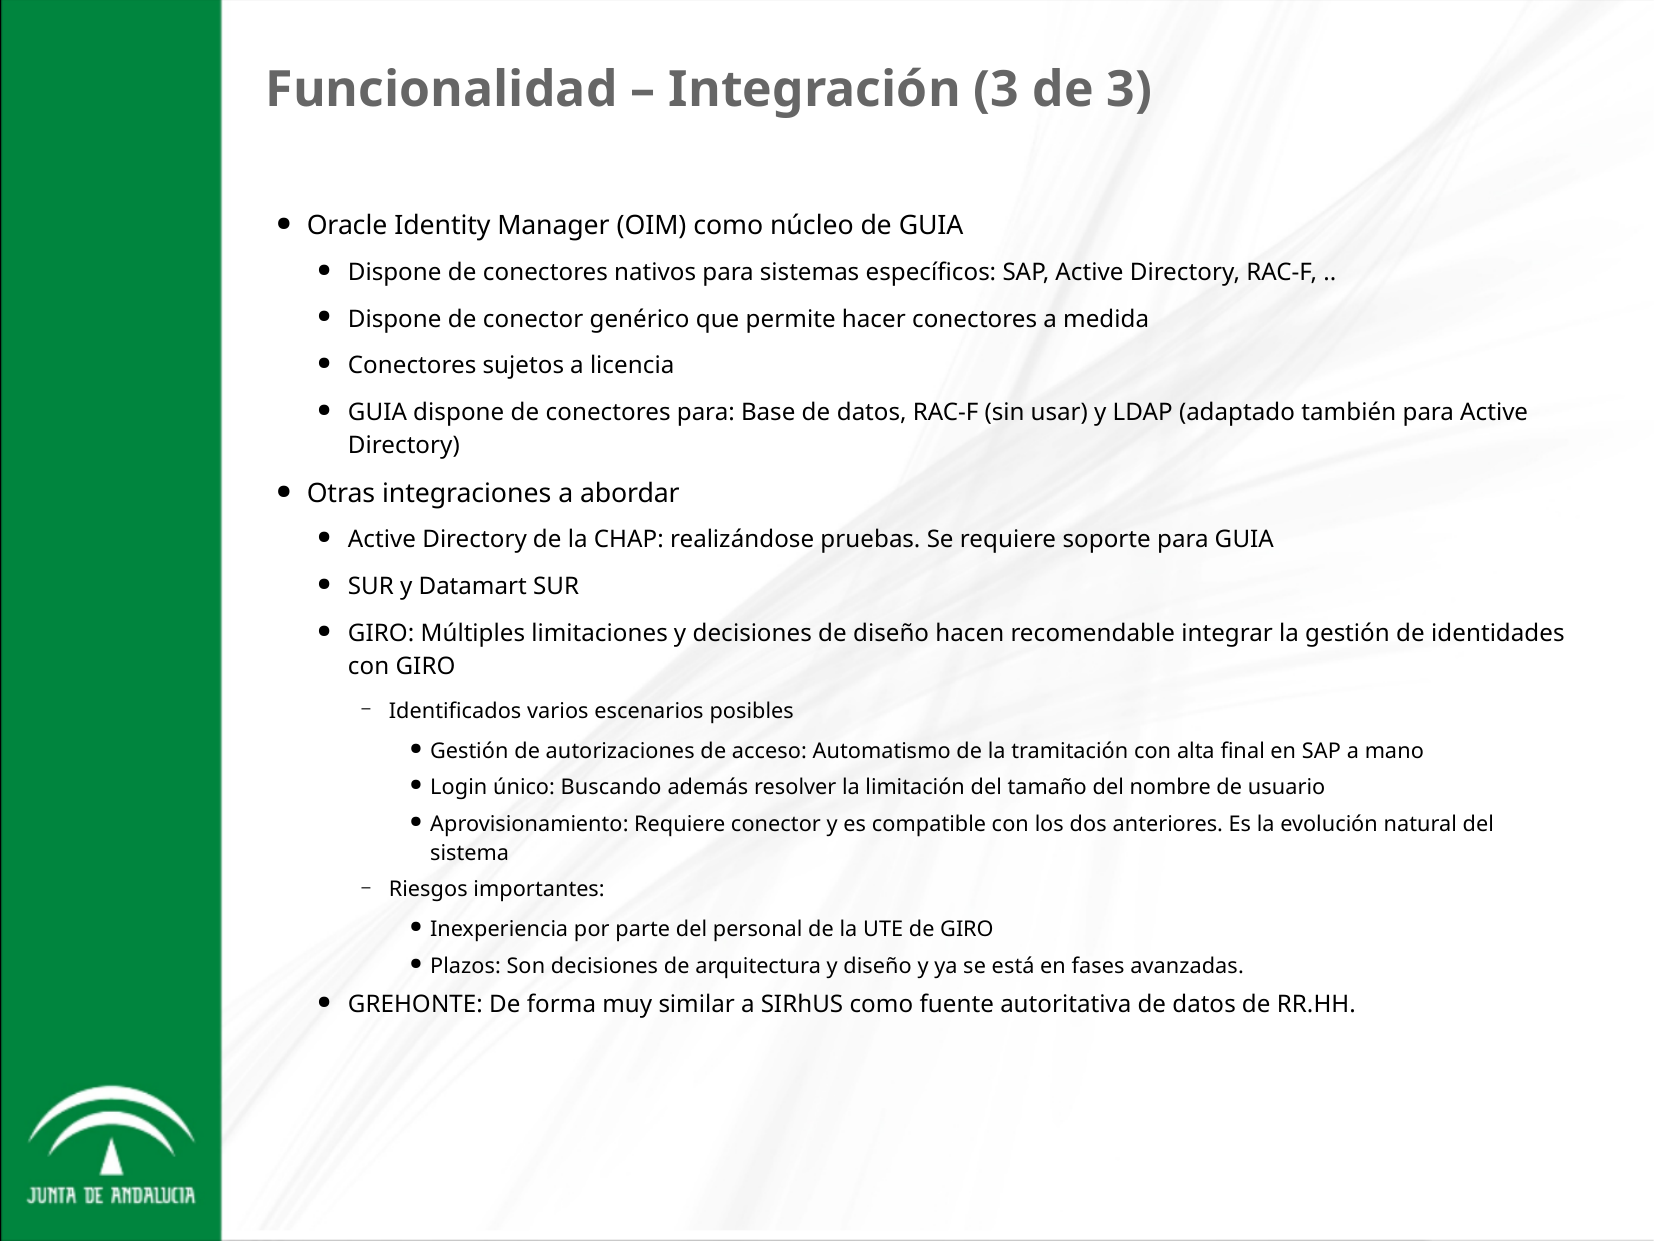

# Funcionalidad – Integración (3 de 3)
Oracle Identity Manager (OIM) como núcleo de GUIA
Dispone de conectores nativos para sistemas específicos: SAP, Active Directory, RAC-F, ..
Dispone de conector genérico que permite hacer conectores a medida
Conectores sujetos a licencia
GUIA dispone de conectores para: Base de datos, RAC-F (sin usar) y LDAP (adaptado también para Active Directory)
Otras integraciones a abordar
Active Directory de la CHAP: realizándose pruebas. Se requiere soporte para GUIA
SUR y Datamart SUR
GIRO: Múltiples limitaciones y decisiones de diseño hacen recomendable integrar la gestión de identidades con GIRO
Identificados varios escenarios posibles
Gestión de autorizaciones de acceso: Automatismo de la tramitación con alta final en SAP a mano
Login único: Buscando además resolver la limitación del tamaño del nombre de usuario
Aprovisionamiento: Requiere conector y es compatible con los dos anteriores. Es la evolución natural del sistema
Riesgos importantes:
Inexperiencia por parte del personal de la UTE de GIRO
Plazos: Son decisiones de arquitectura y diseño y ya se está en fases avanzadas.
GREHONTE: De forma muy similar a SIRhUS como fuente autoritativa de datos de RR.HH.